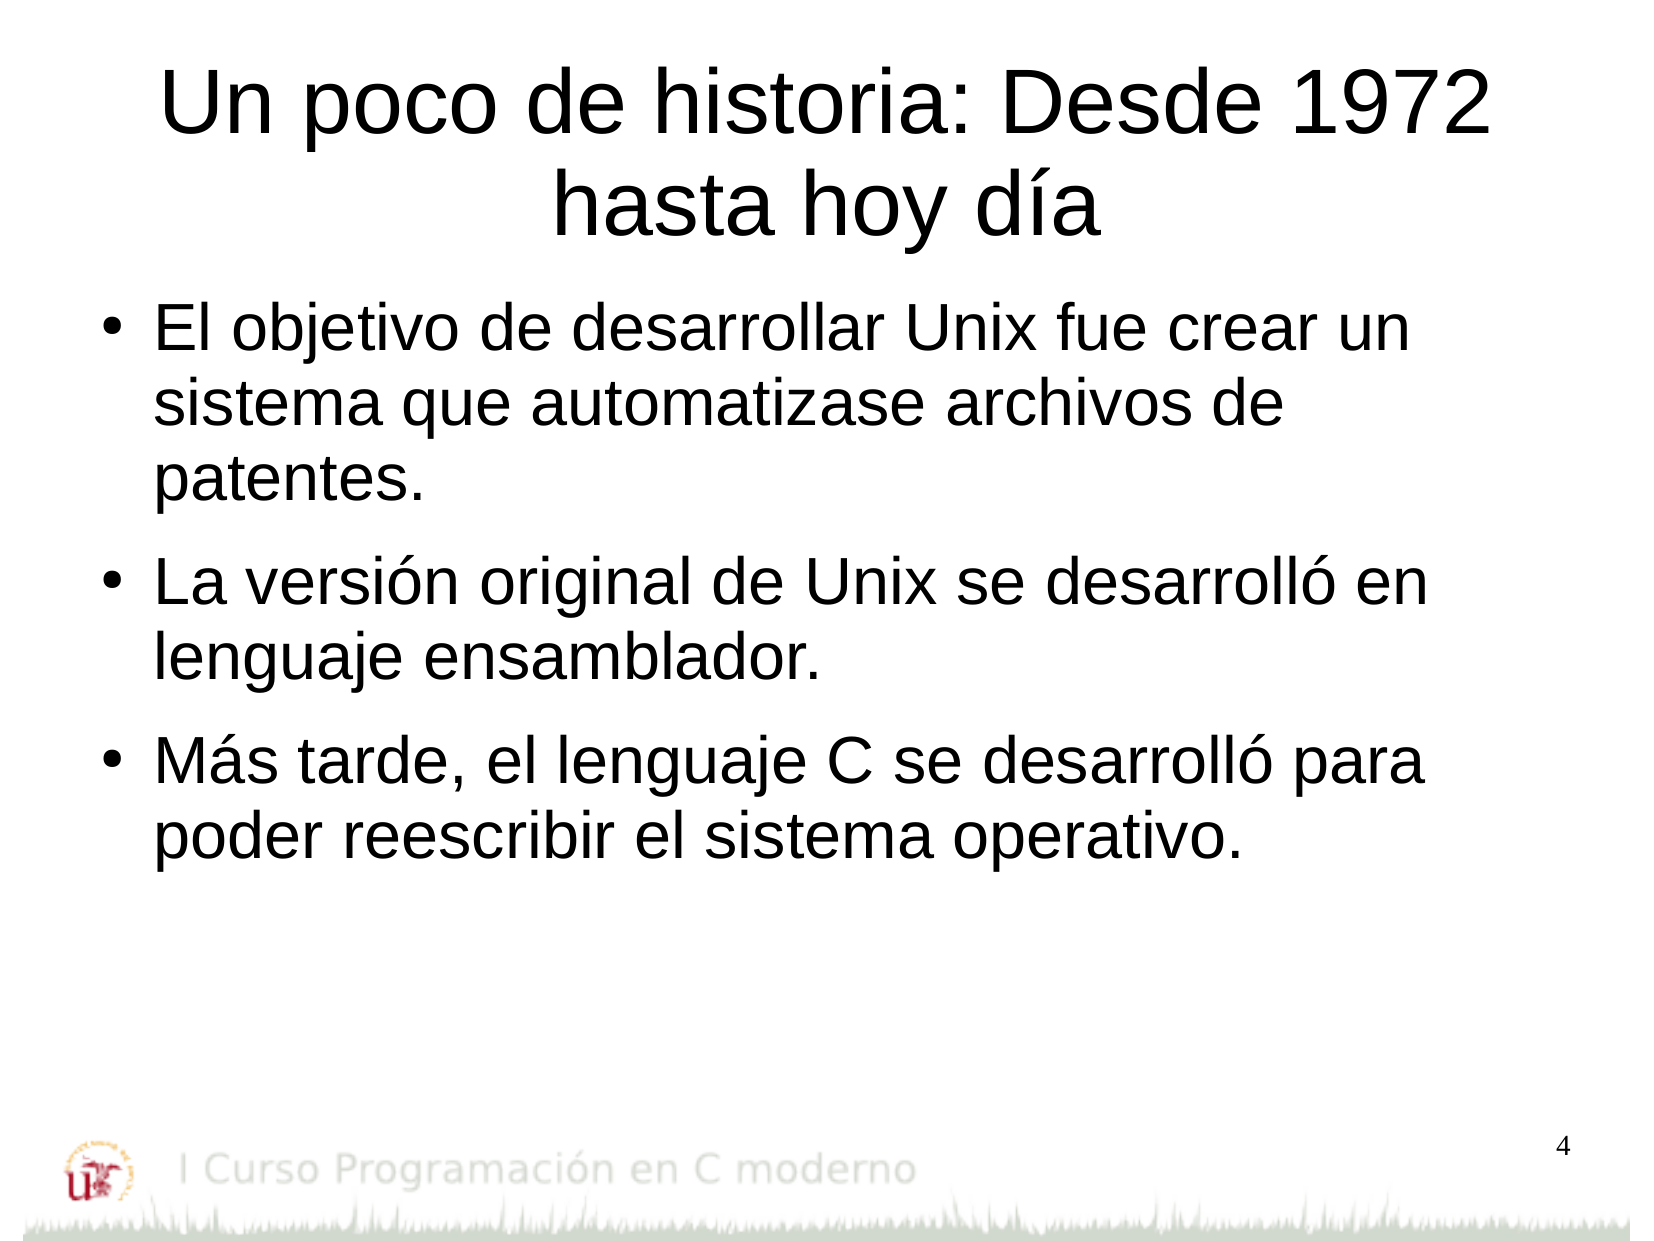

# Un poco de historia: Desde 1972 hasta hoy día
El objetivo de desarrollar Unix fue crear un sistema que automatizase archivos de patentes.
La versión original de Unix se desarrolló en lenguaje ensamblador.
Más tarde, el lenguaje C se desarrolló para poder reescribir el sistema operativo.
4